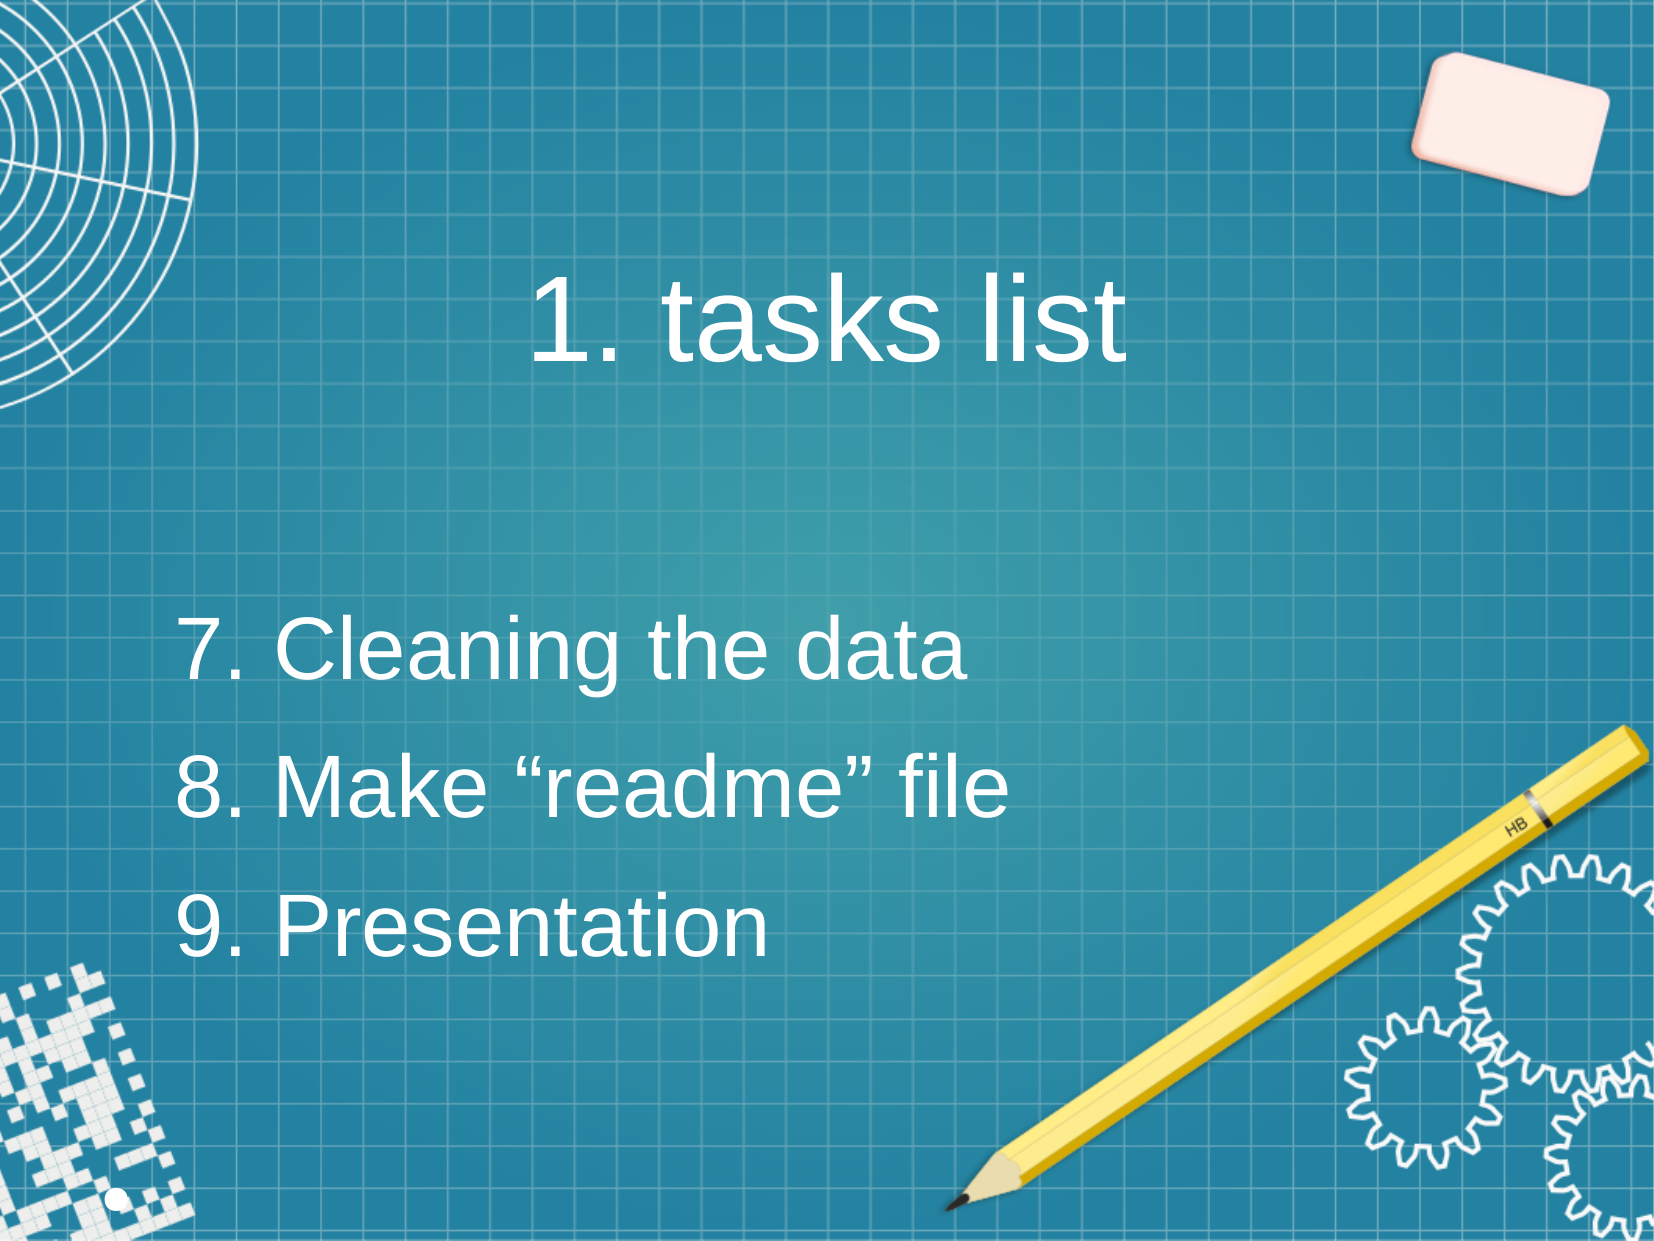

# 1. tasks list
7. Cleaning the data
8. Make “readme” file
9. Presentation